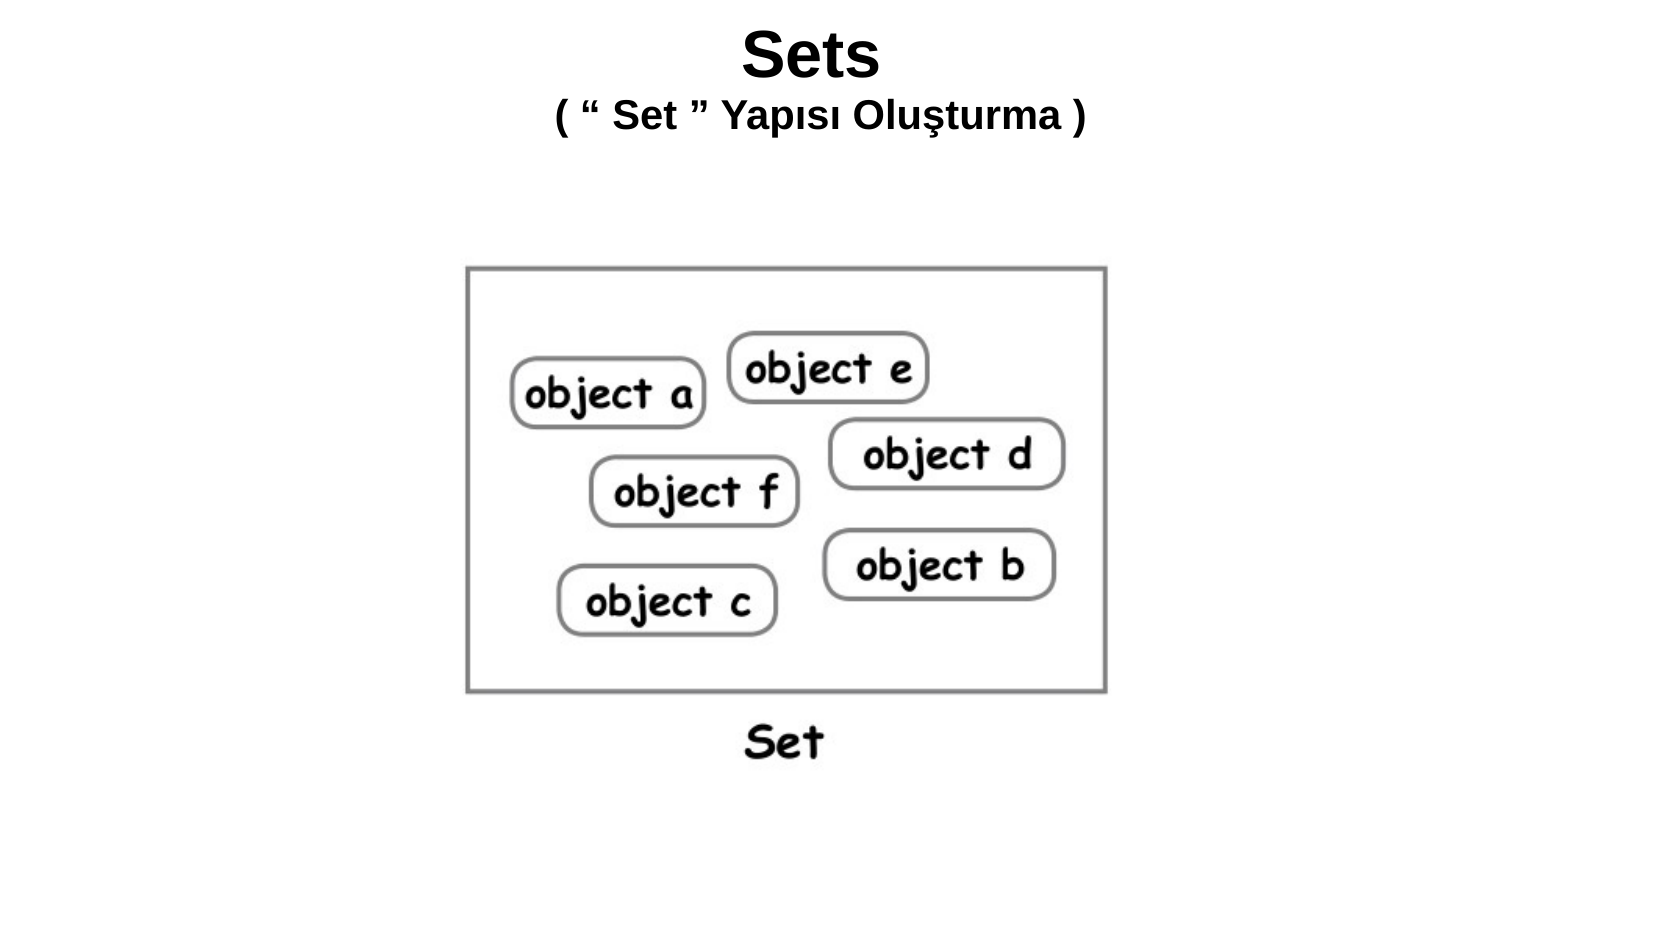

# Sets ( “ Set ” Yapısı Oluşturma )